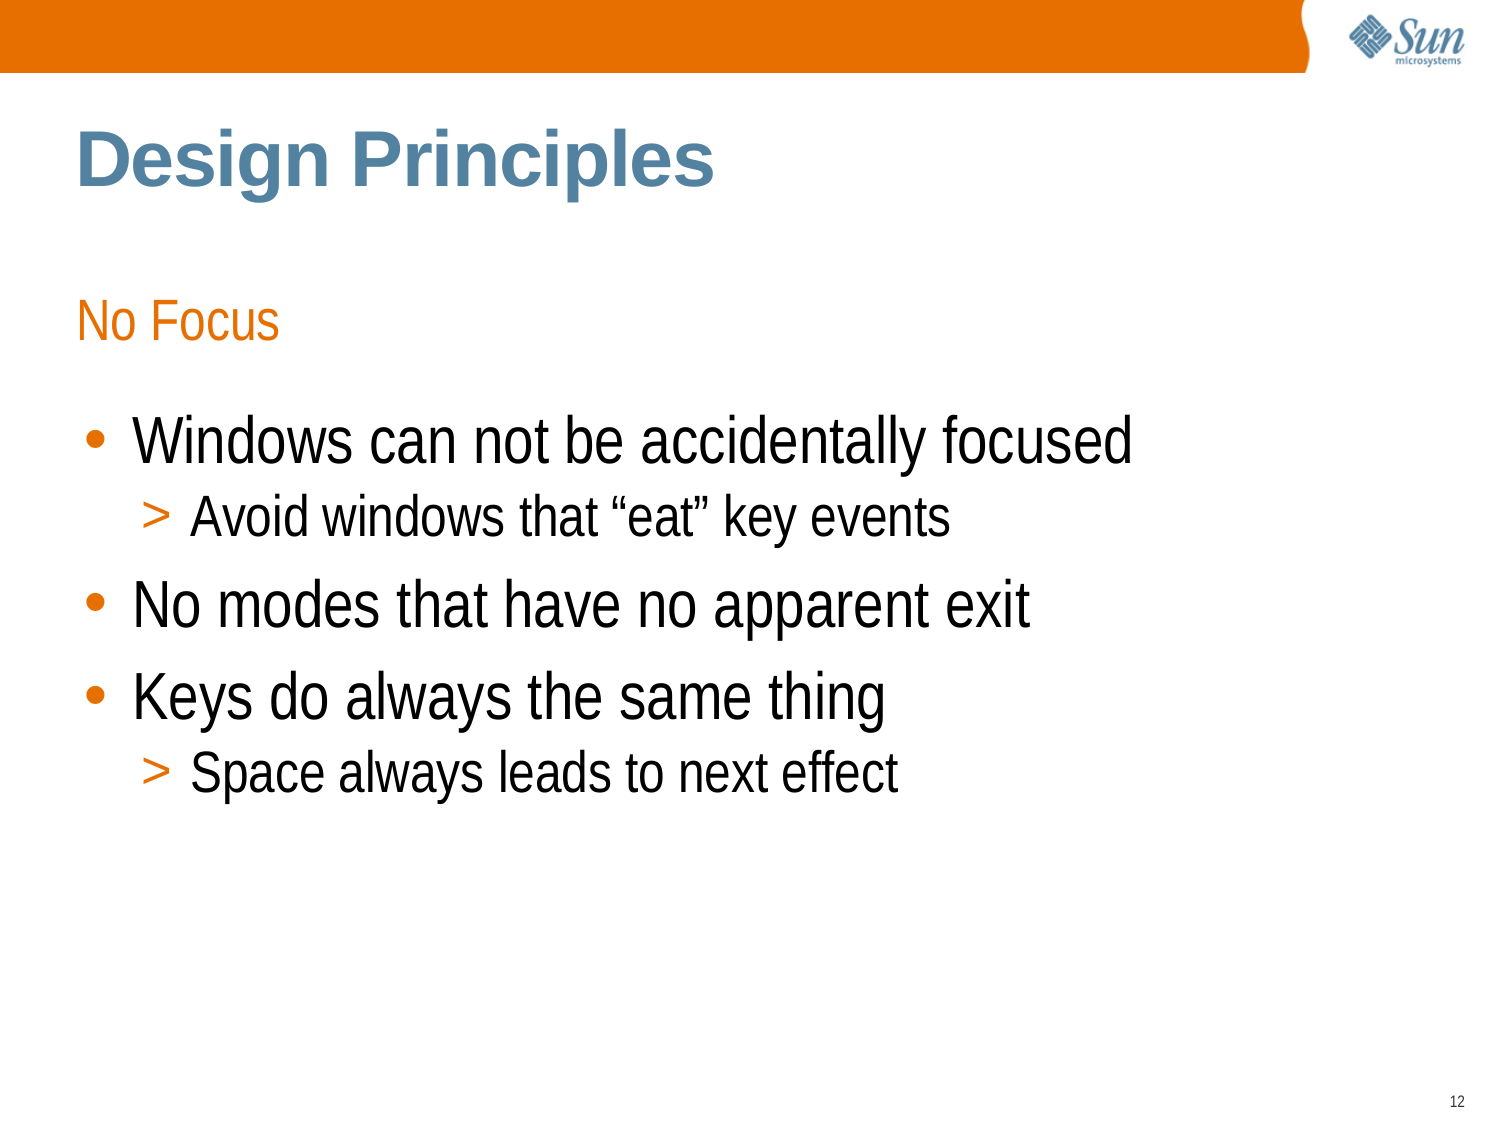

# Design Principles
No Focus
Windows can not be accidentally focused
Avoid windows that “eat” key events
No modes that have no apparent exit
Keys do always the same thing
Space always leads to next effect